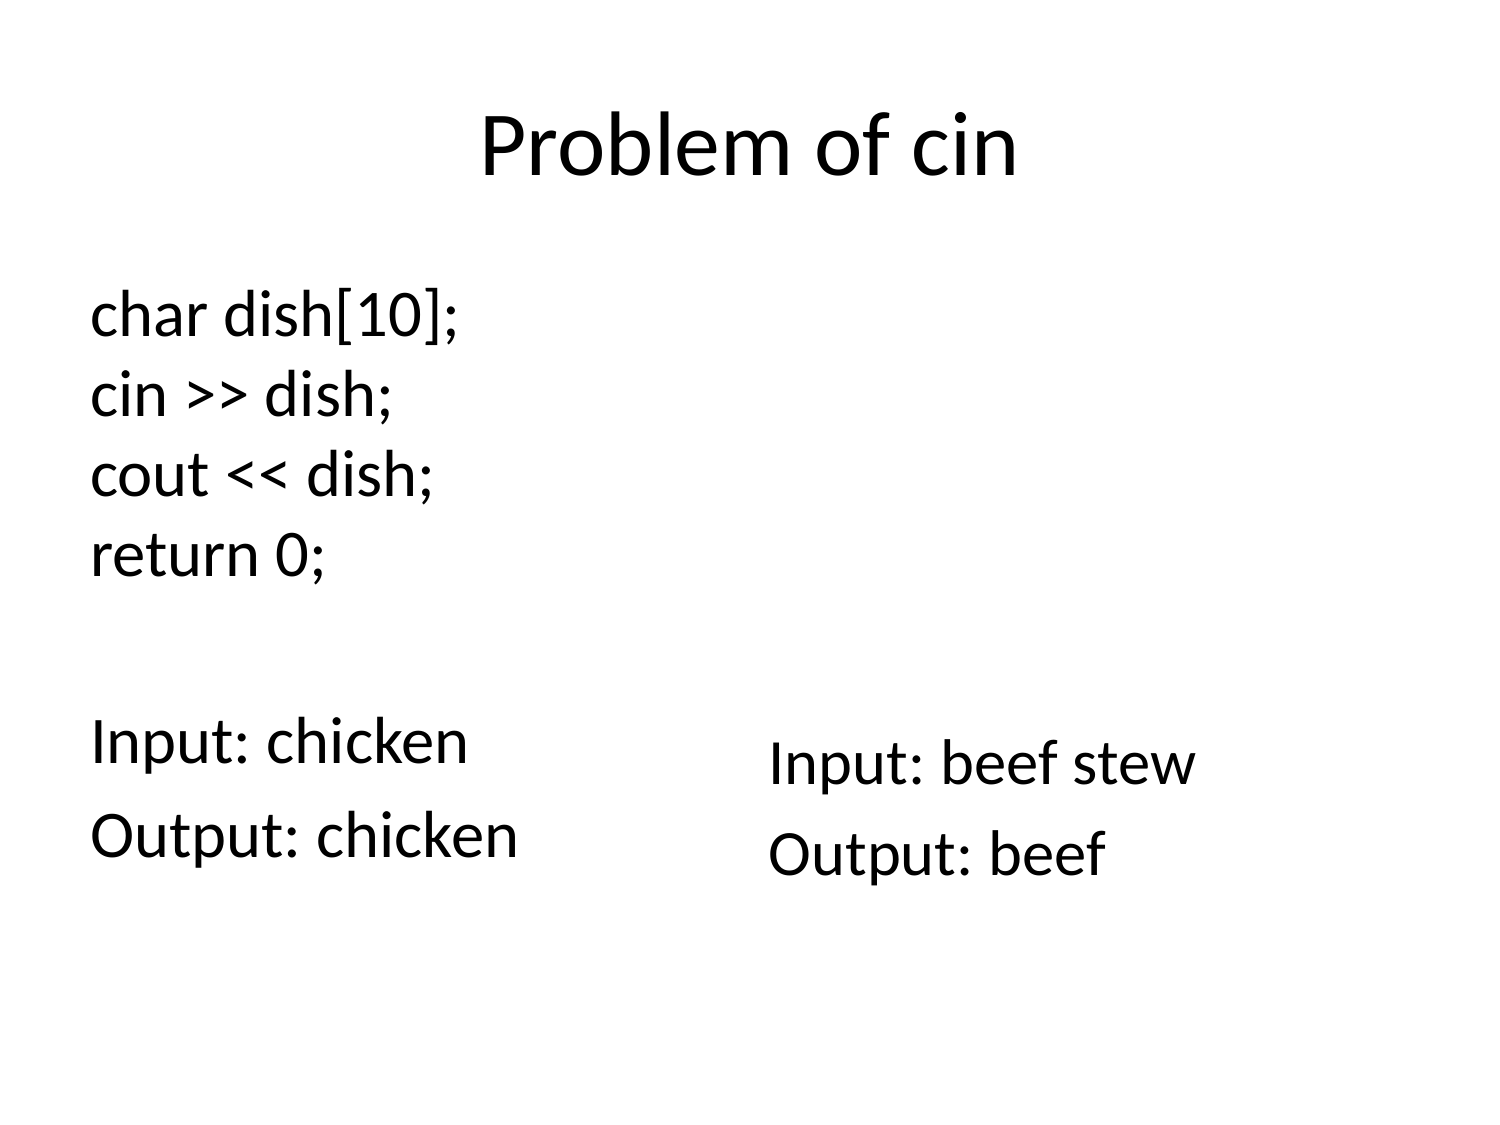

# Problem of cin
char dish[10];
cin >> dish;
cout << dish;
return 0;
Input: chicken
Output: chicken
Input: beef stew
Output: beef